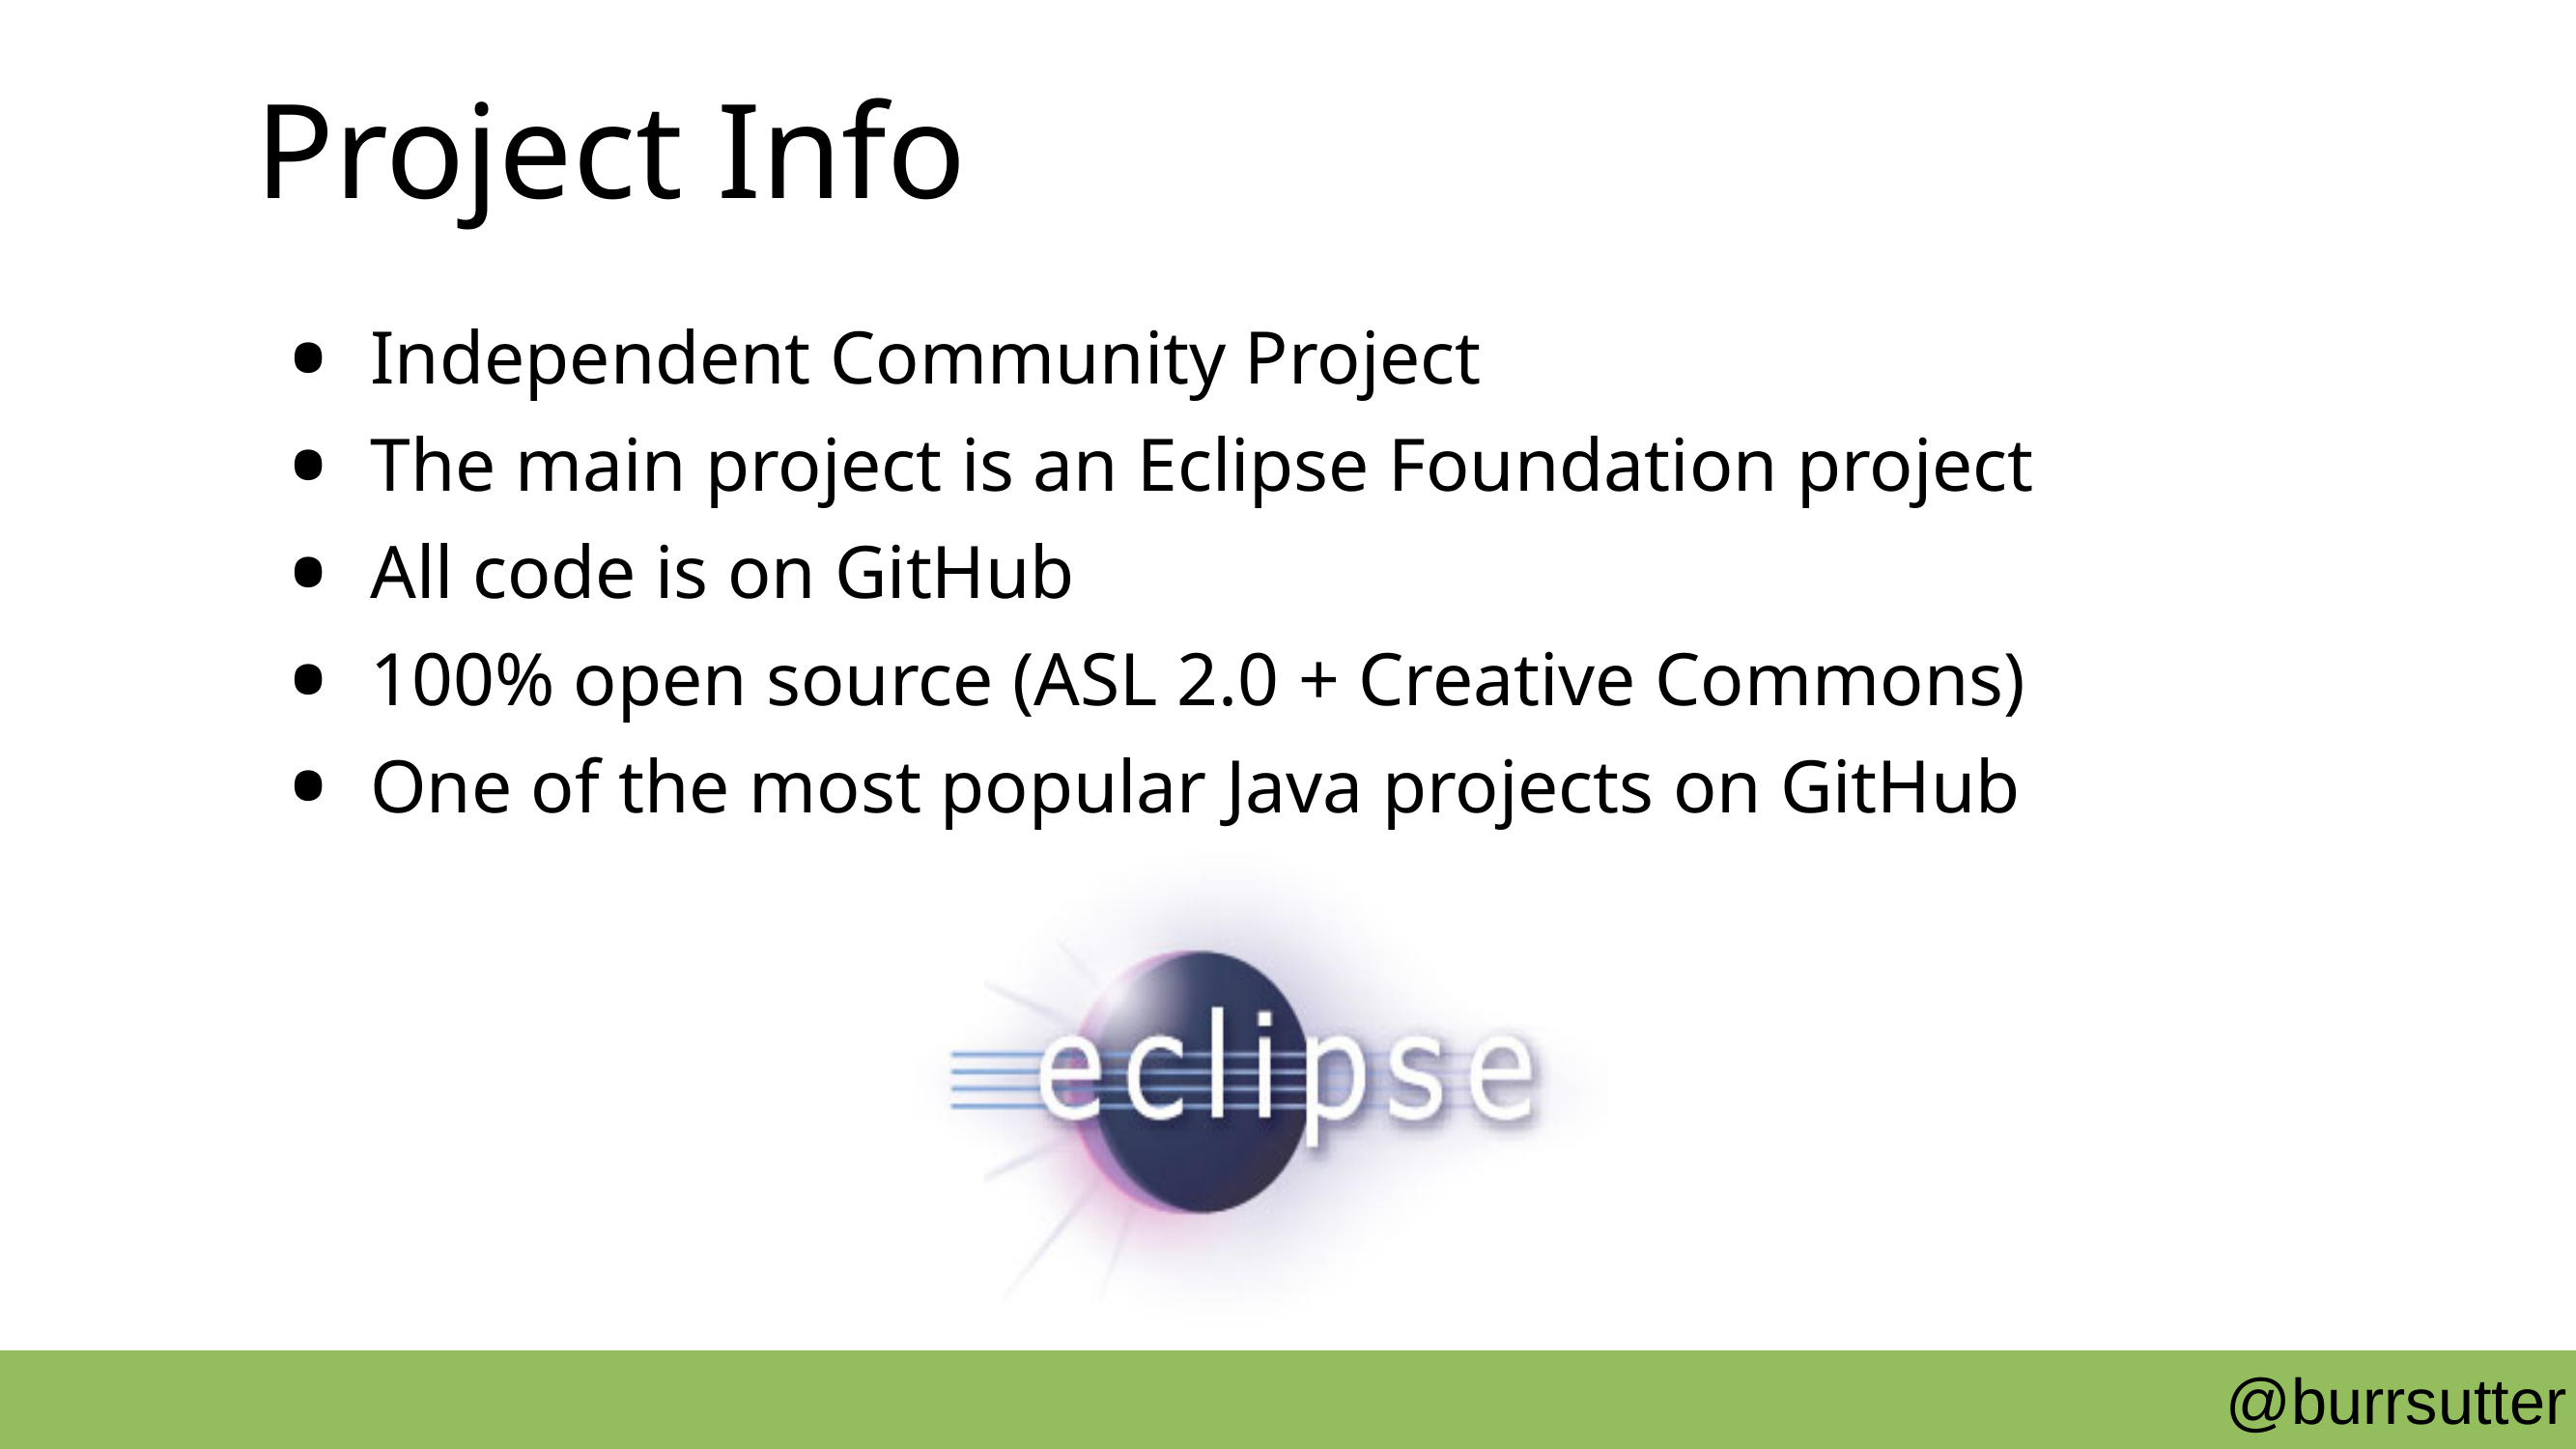

# Project Info
Independent Community Project
The main project is an Eclipse Foundation project
All code is on GitHub
100% open source (ASL 2.0 + Creative Commons)
One of the most popular Java projects on GitHub